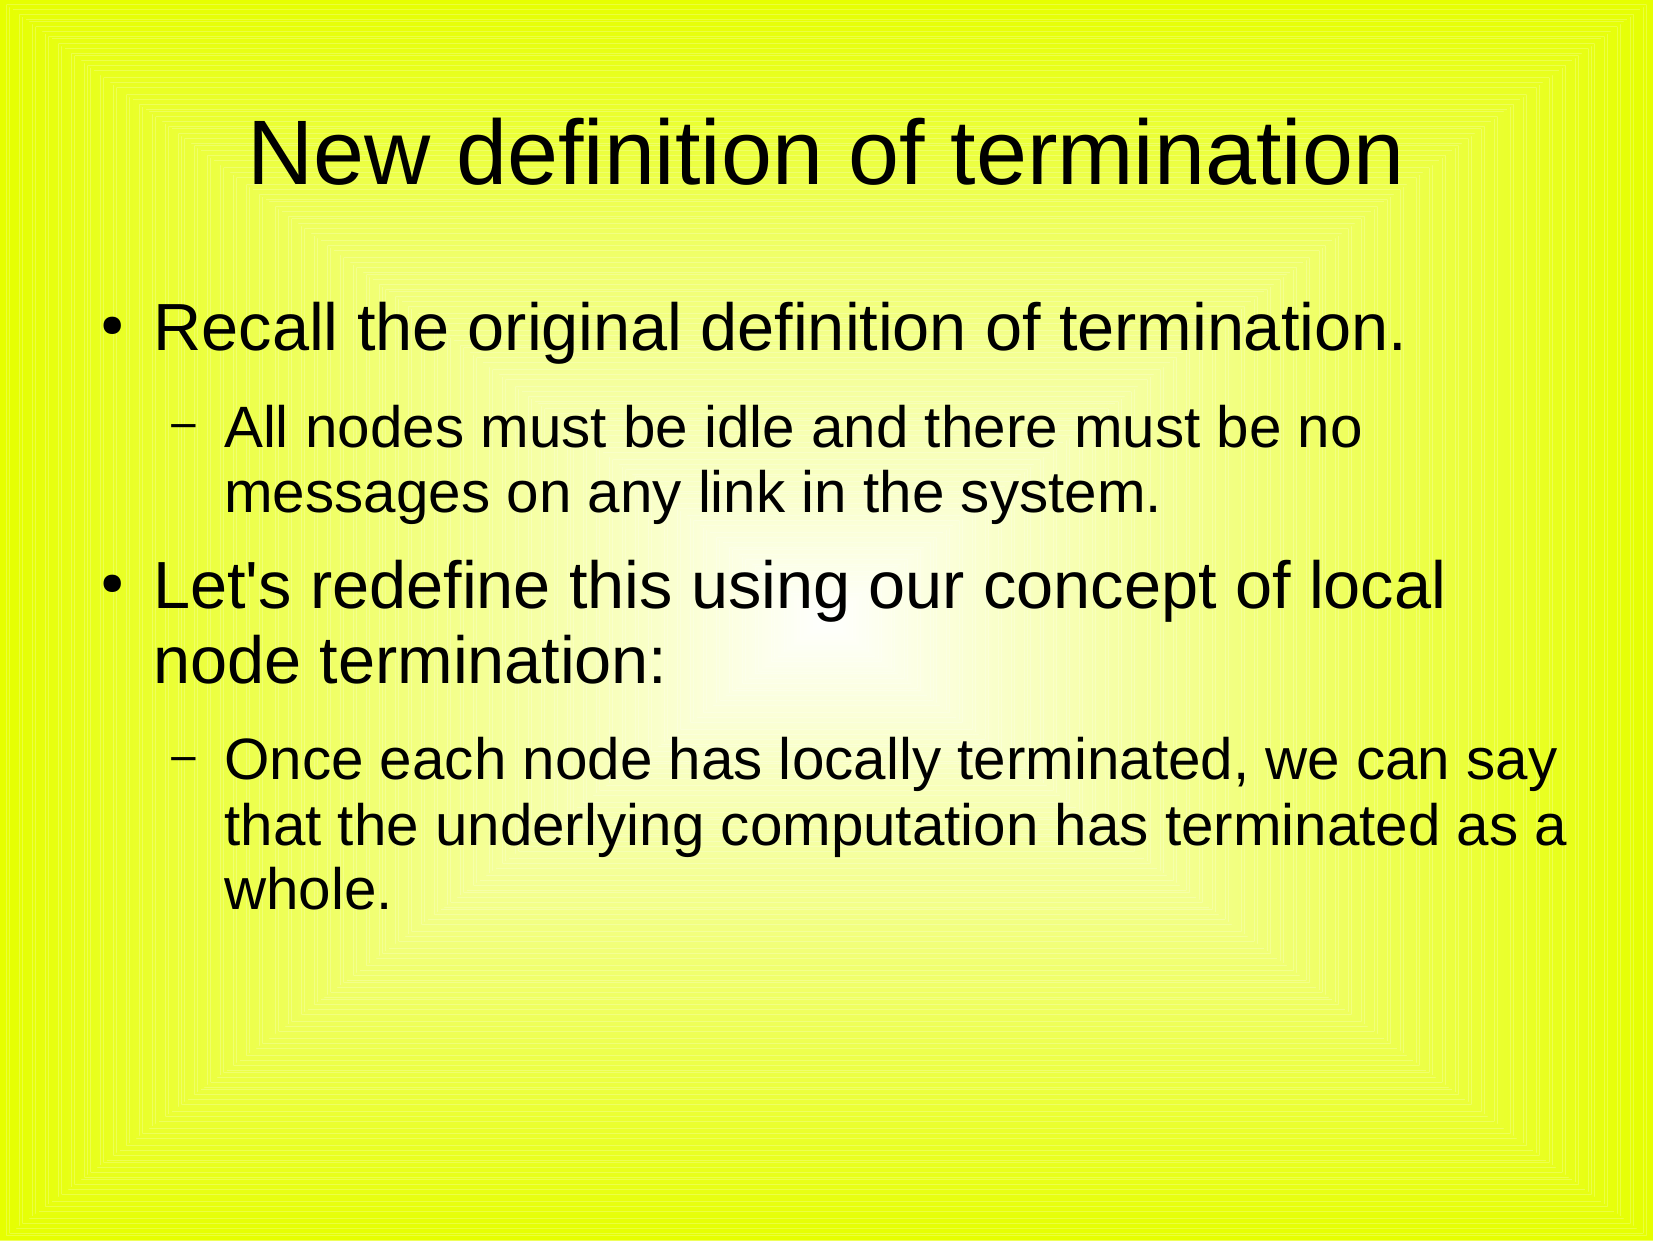

# New definition of termination
Recall the original definition of termination.
All nodes must be idle and there must be no messages on any link in the system.
Let's redefine this using our concept of local node termination:
Once each node has locally terminated, we can say that the underlying computation has terminated as a whole.